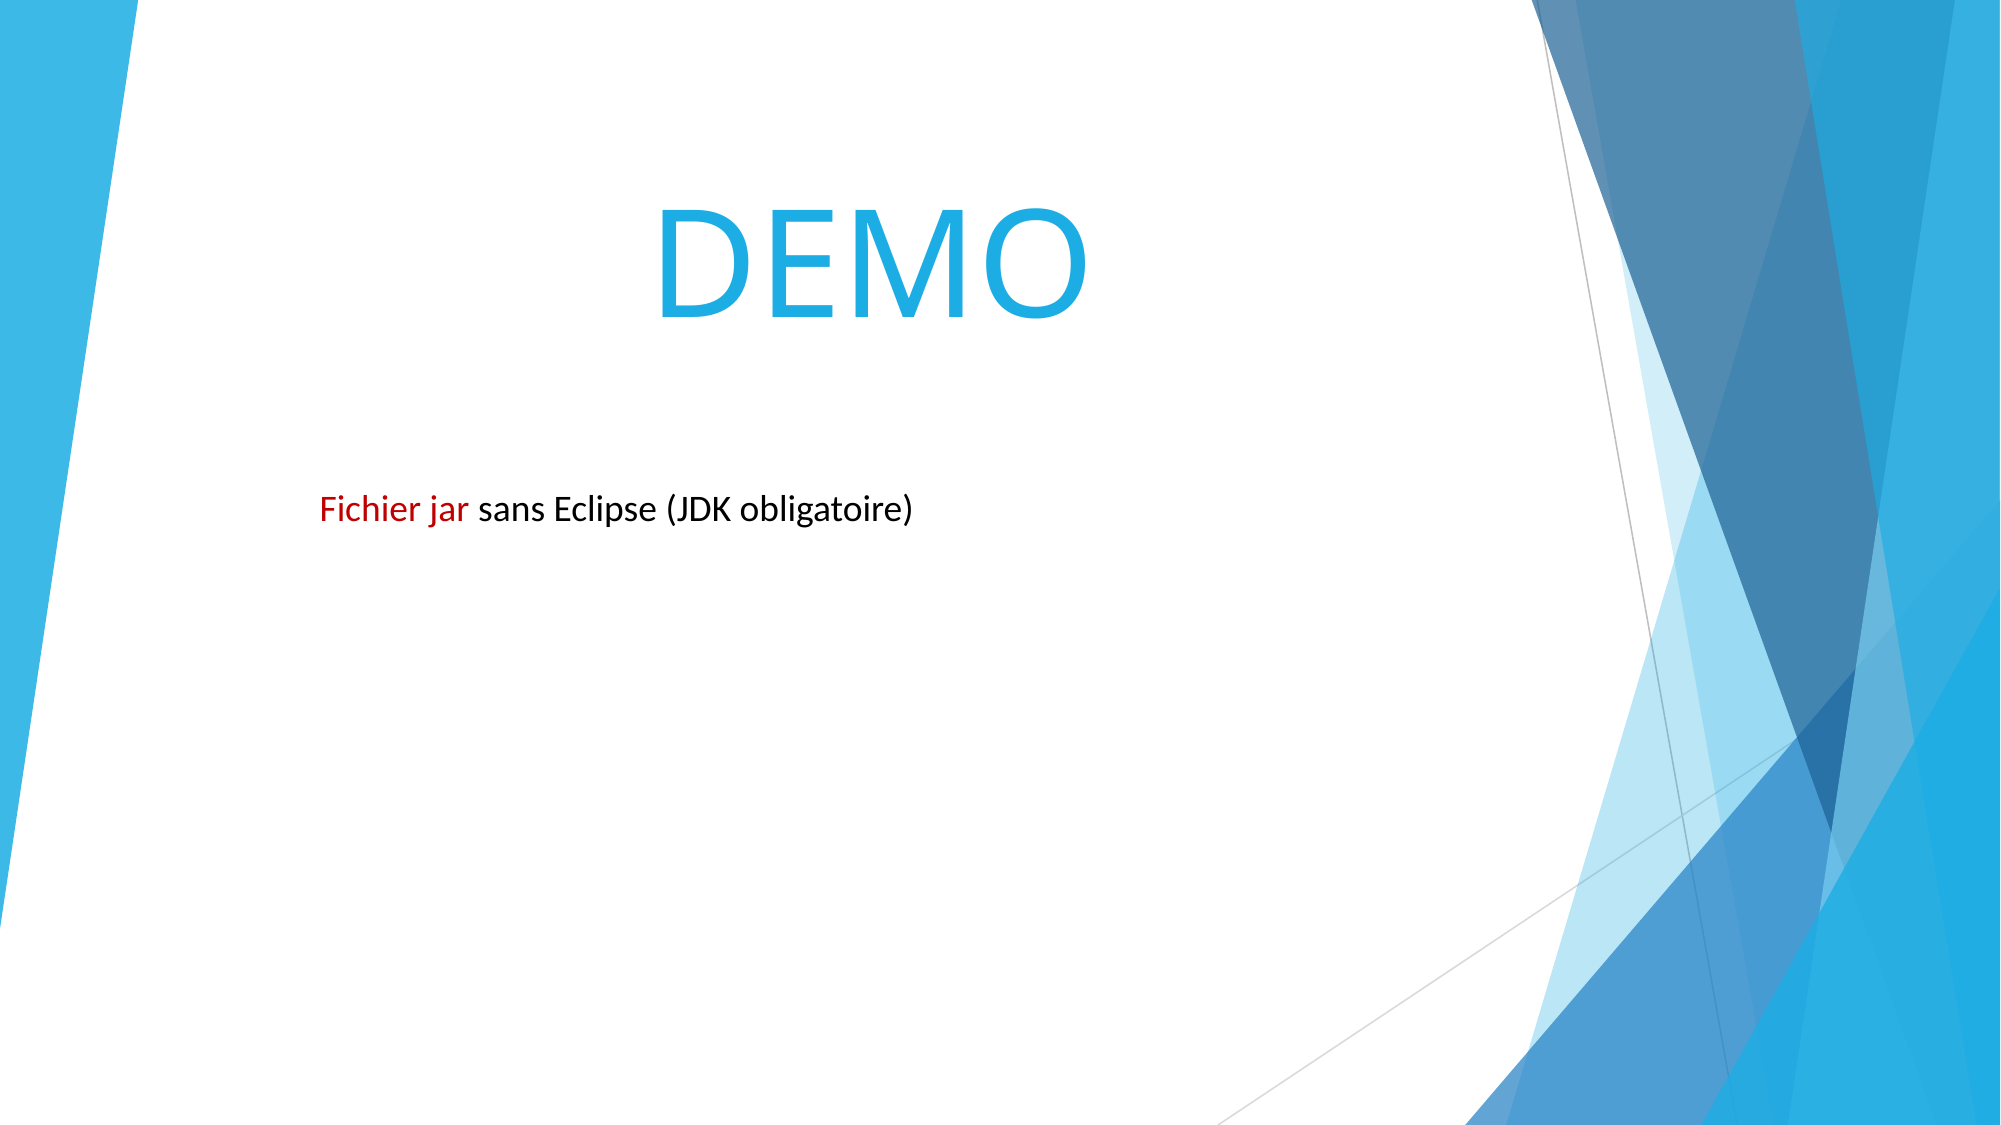

# DEMO
Fichier jar sans Eclipse (JDK obligatoire)